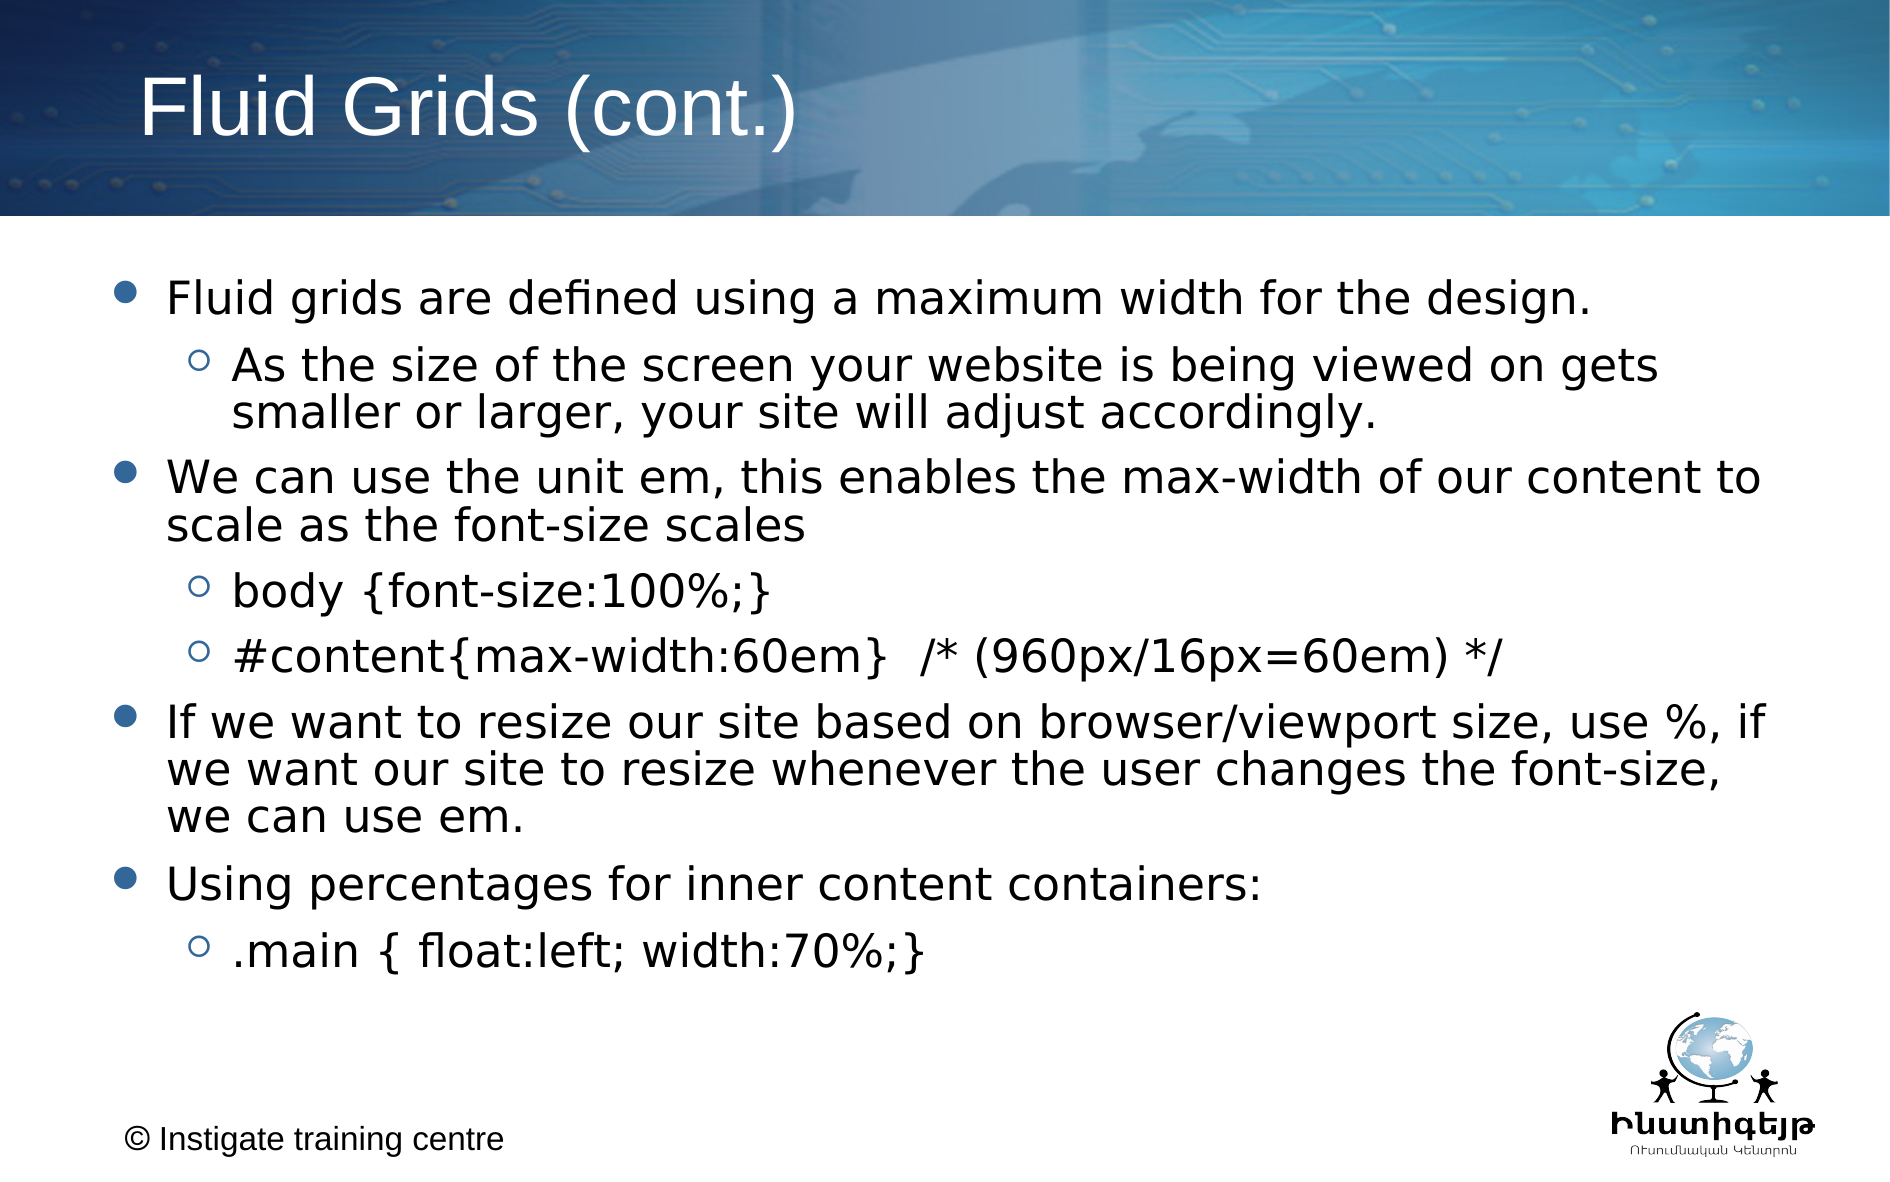

Fluid Grids (cont.)
# Fluid grids are defined using a maximum width for the design.
As the size of the screen your website is being viewed on gets smaller or larger, your site will adjust accordingly.
We can use the unit em, this enables the max-width of our content to scale as the font-size scales
body {font-size:100%;}
#content{max-width:60em} /* (960px/16px=60em) */
If we want to resize our site based on browser/viewport size, use %, if we want our site to resize whenever the user changes the font-size, we can use em.
Using percentages for inner content containers:
.main { float:left; width:70%;}